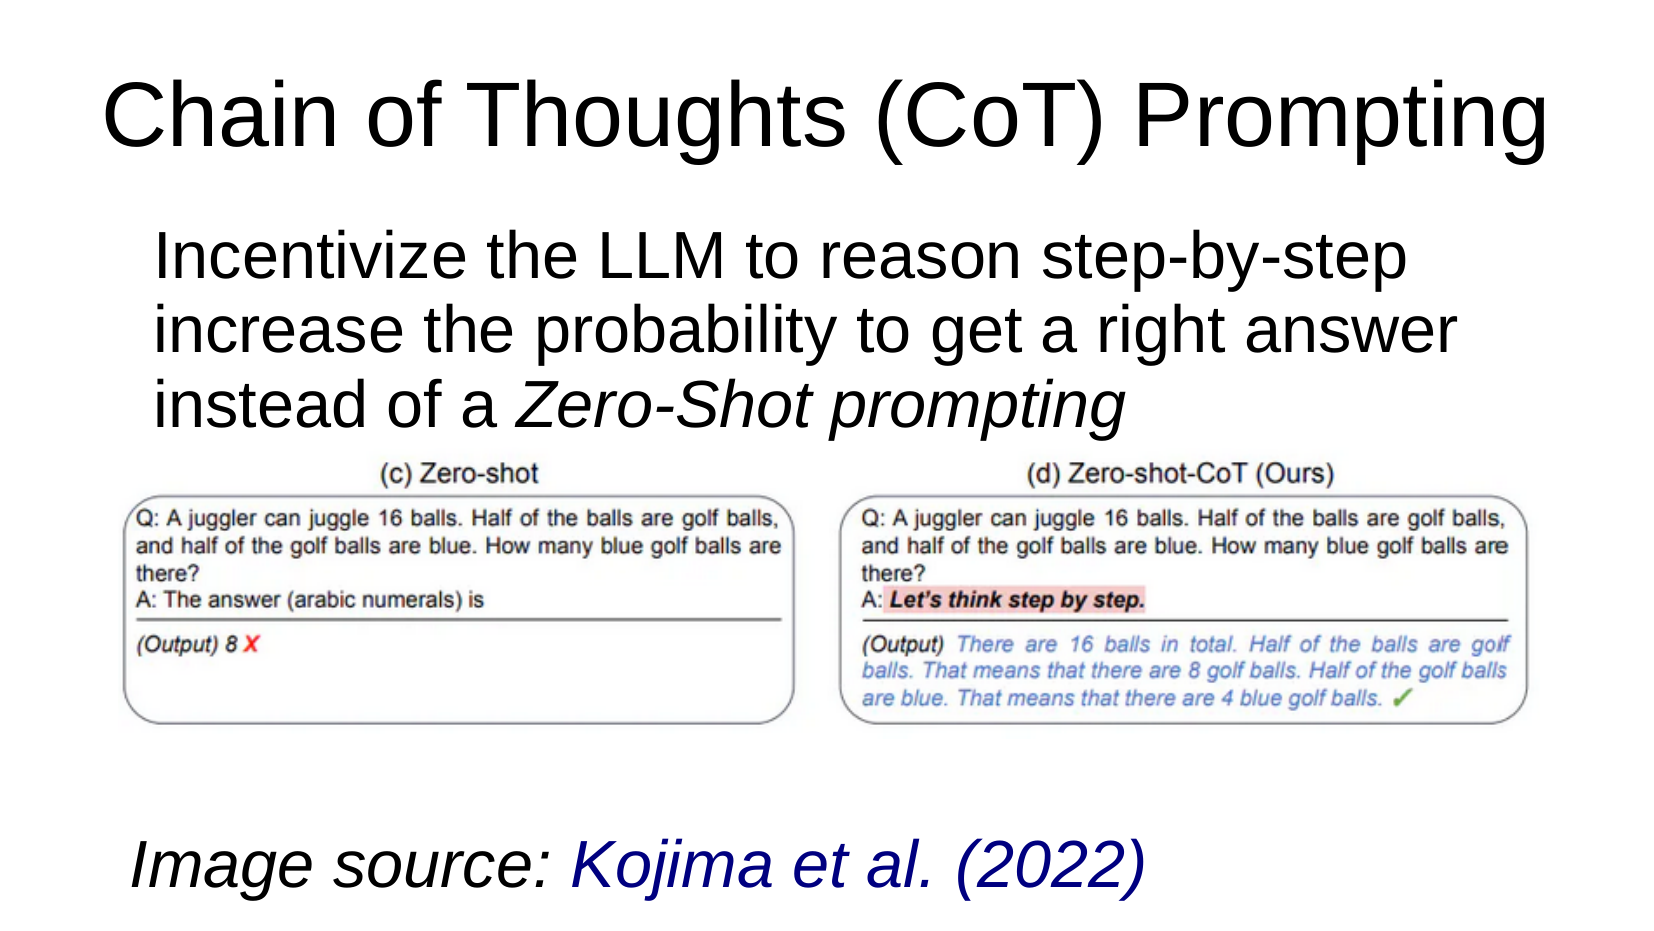

# Chain of Thoughts (CoT) Prompting
Incentivize the LLM to reason step-by-step increase the probability to get a right answer instead of a Zero-Shot prompting
Image source: Kojima et al. (2022)